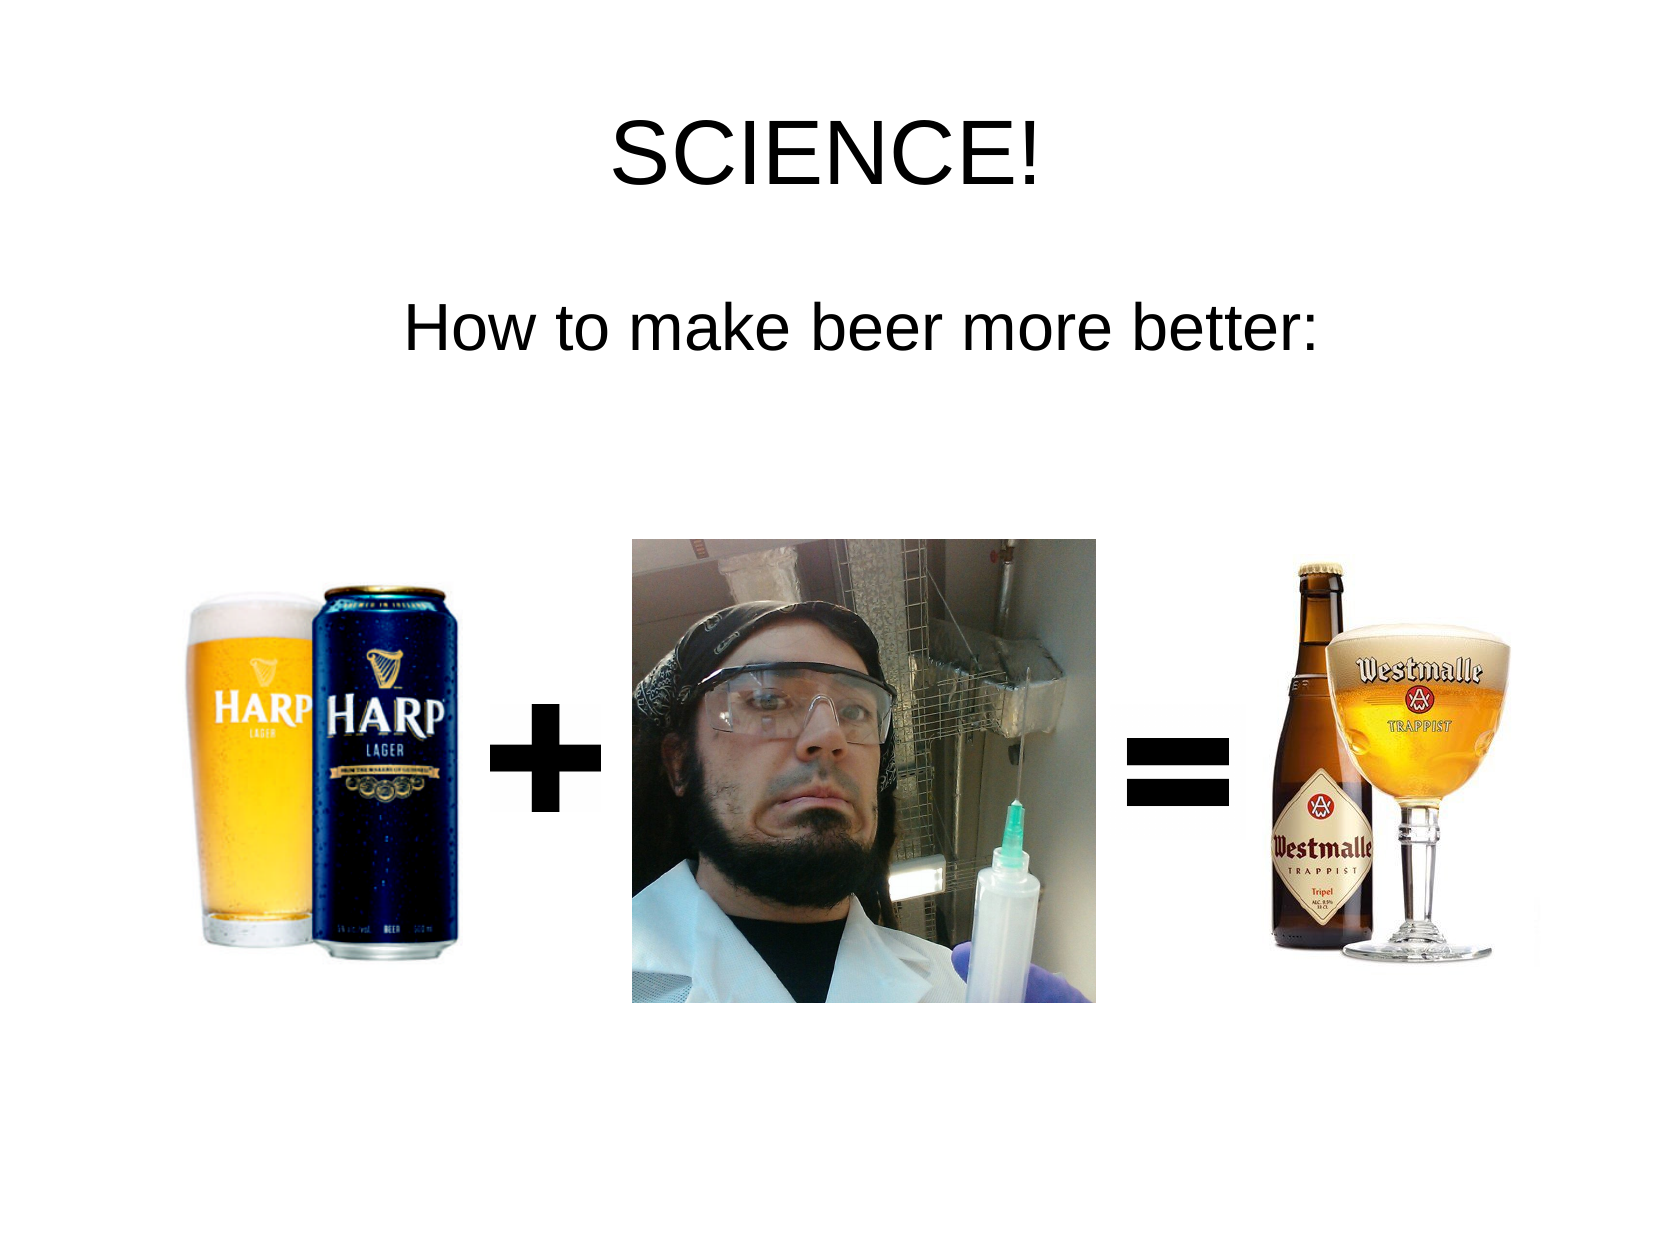

# SCIENCE!
How to make beer more better: